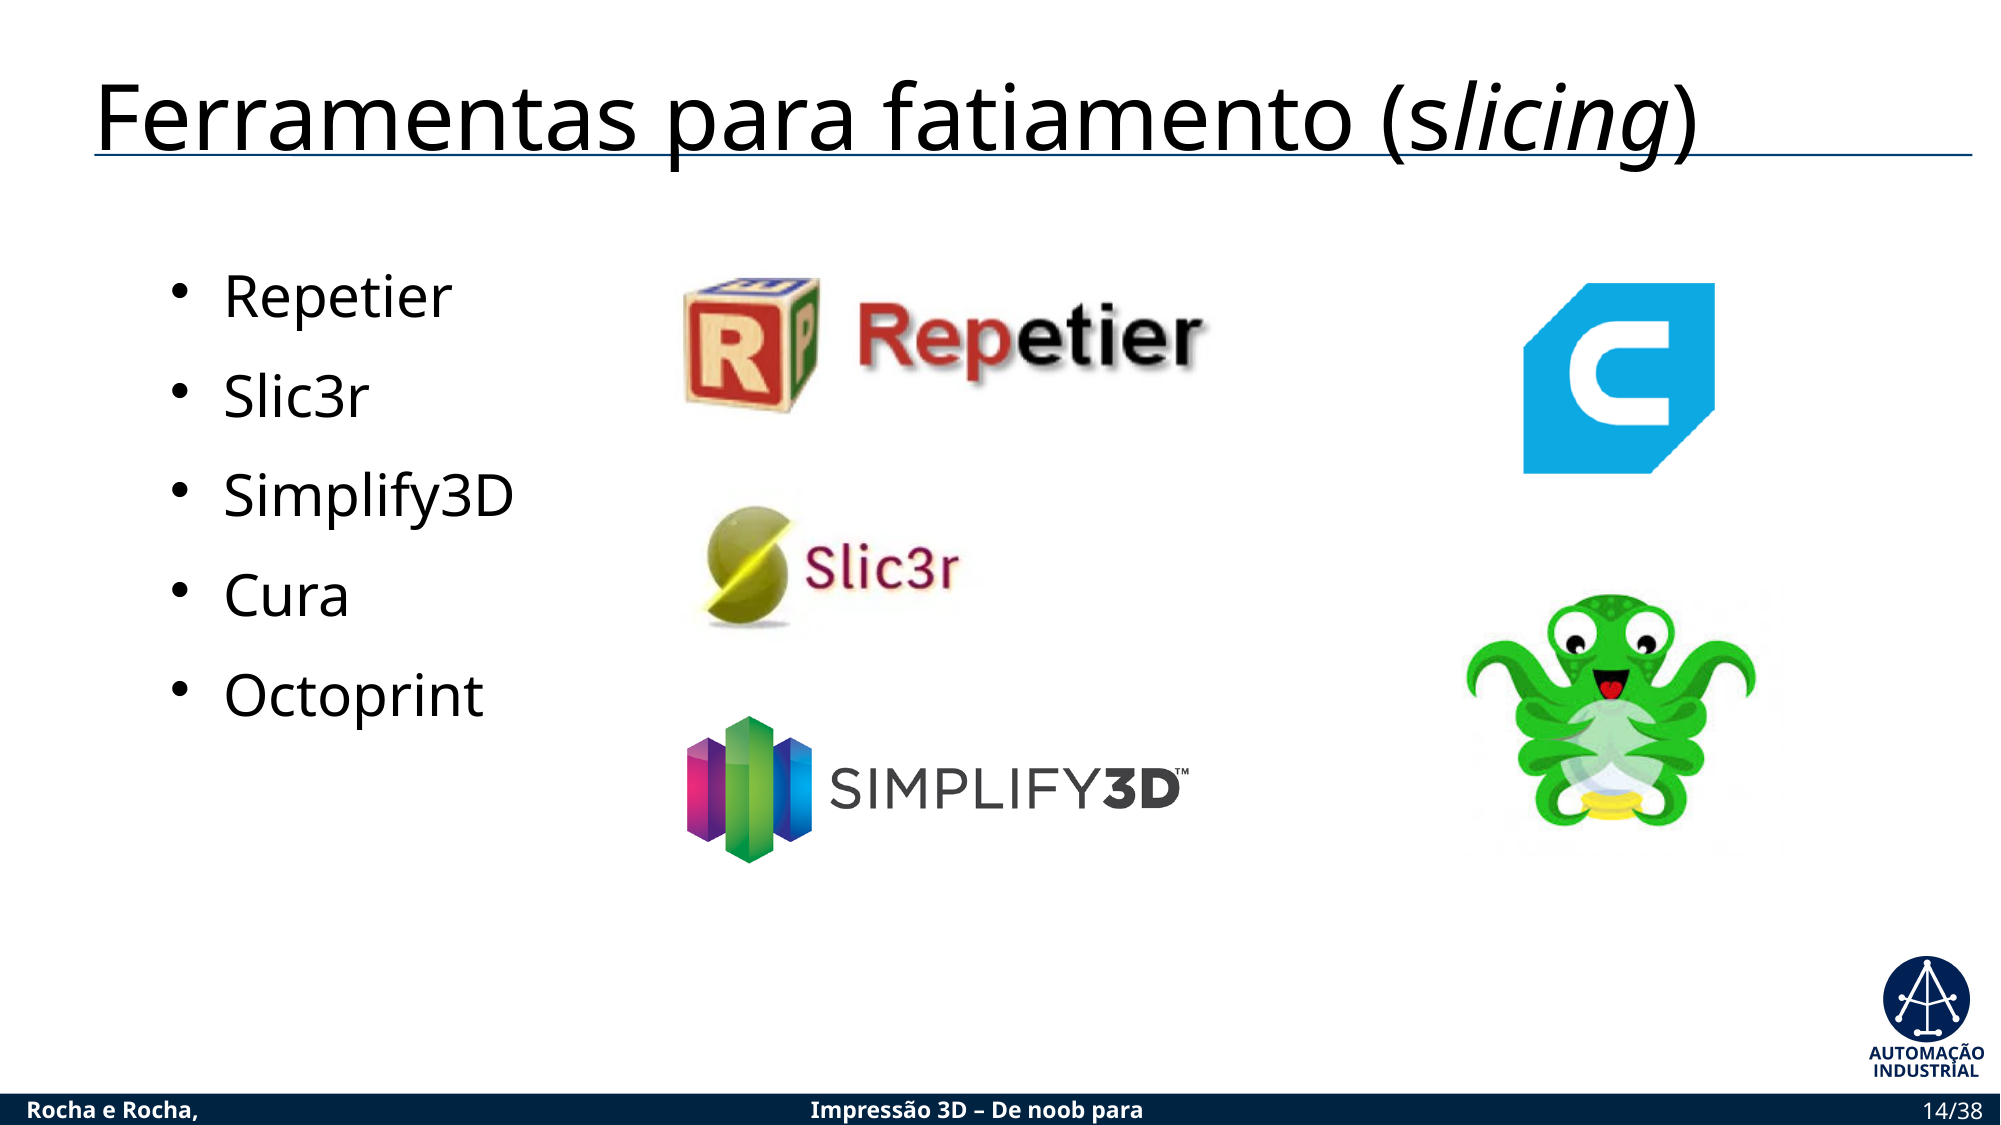

Ferramentas para fatiamento (slicing)
Repetier
Slic3r
Simplify3D
Cura
Octoprint